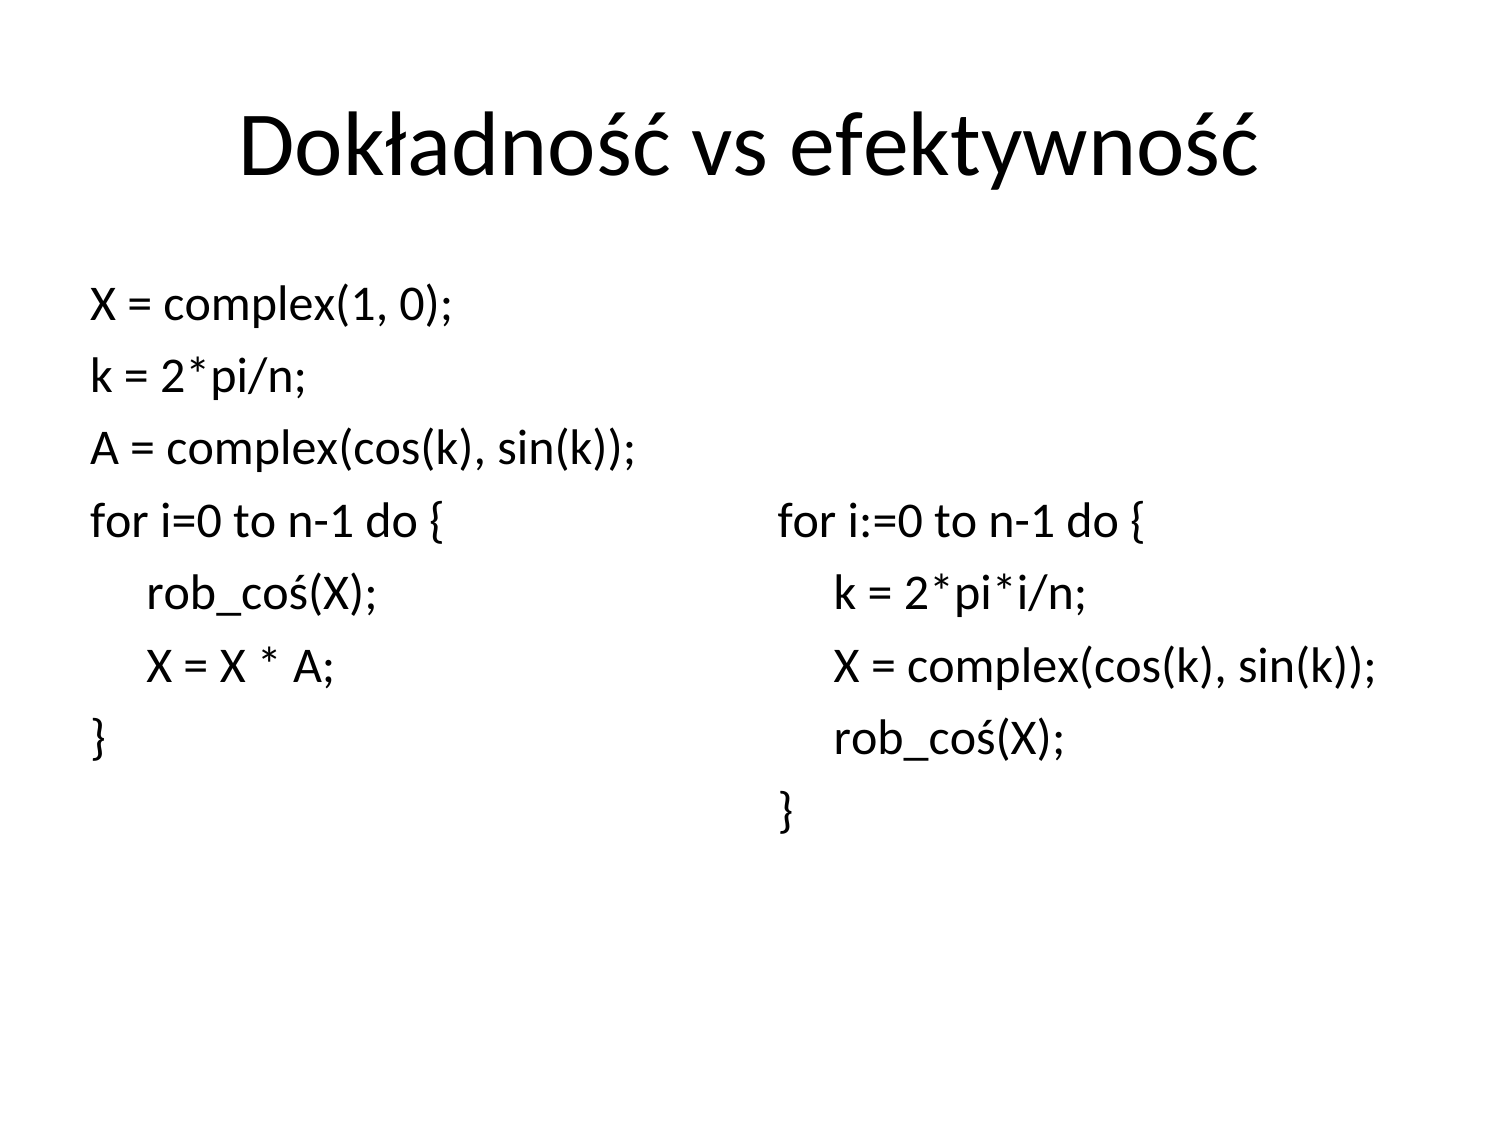

# Dokładność vs efektywność
X = complex(1, 0);
k = 2*pi/n;
A = complex(cos(k), sin(k));
for i=0 to n-1 do {
	rob_coś(X);
	X = X * A;
}
for i:=0 to n-1 do {
	k = 2*pi*i/n;
	X = complex(cos(k), sin(k));
	rob_coś(X);
}